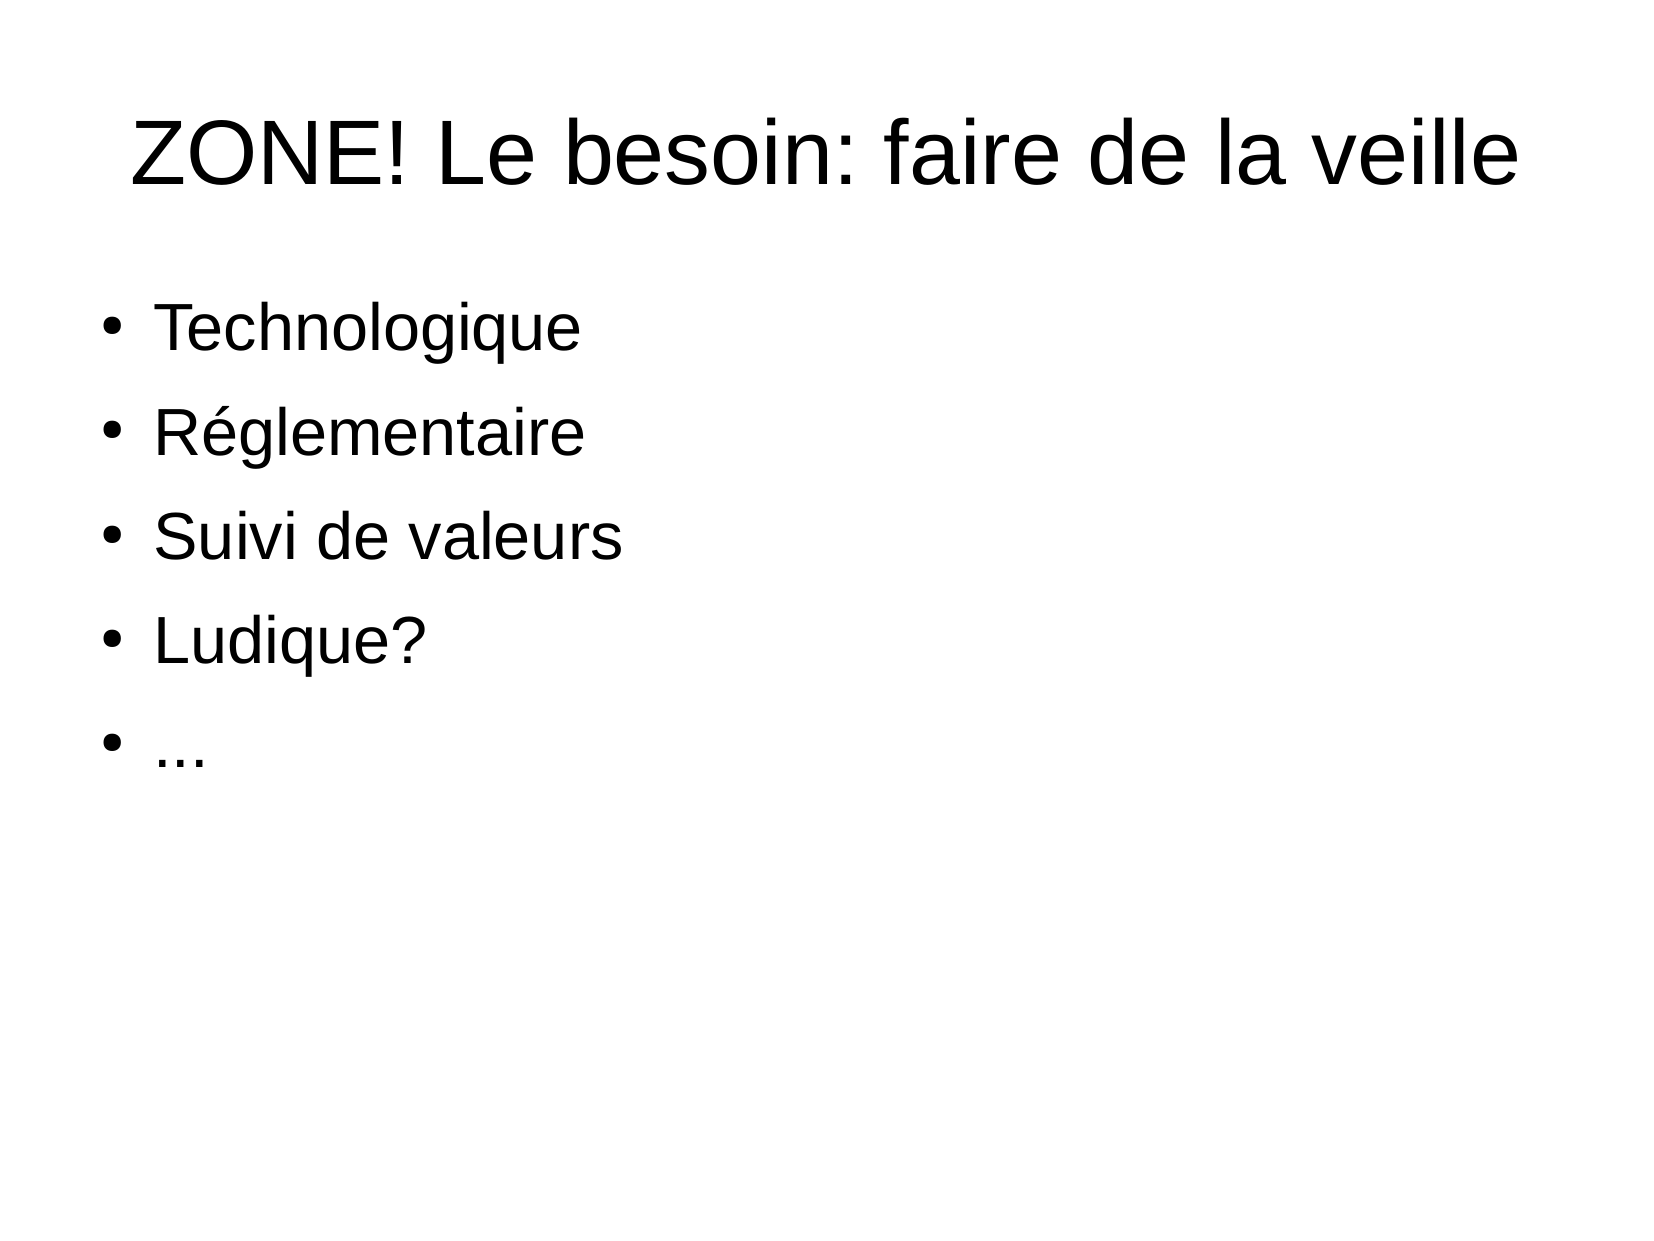

# ZONE! Le besoin: faire de la veille
Technologique
Réglementaire
Suivi de valeurs
Ludique?
...